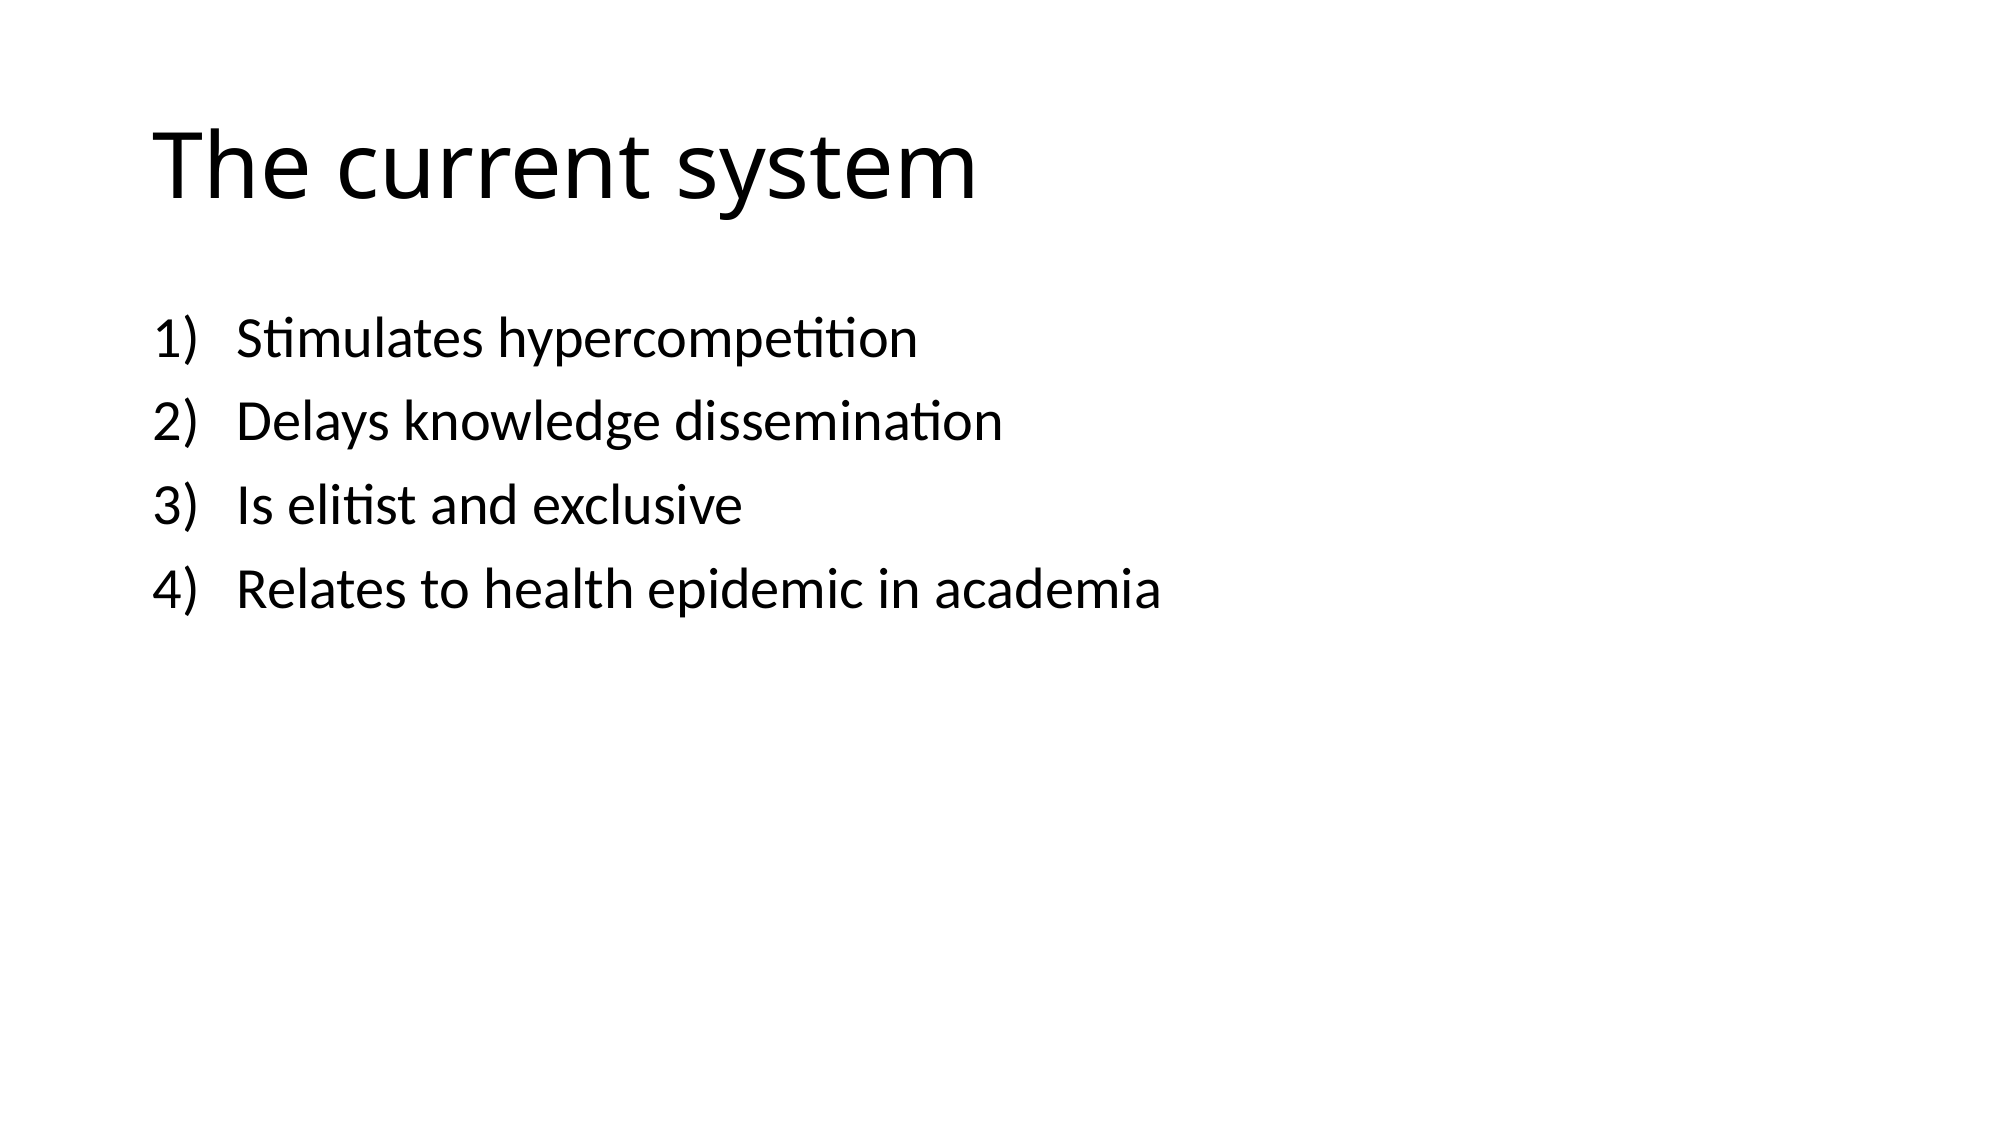

# The current system
Stimulates hypercompetition
Delays knowledge dissemination
Is elitist and exclusive
Relates to health epidemic in academia